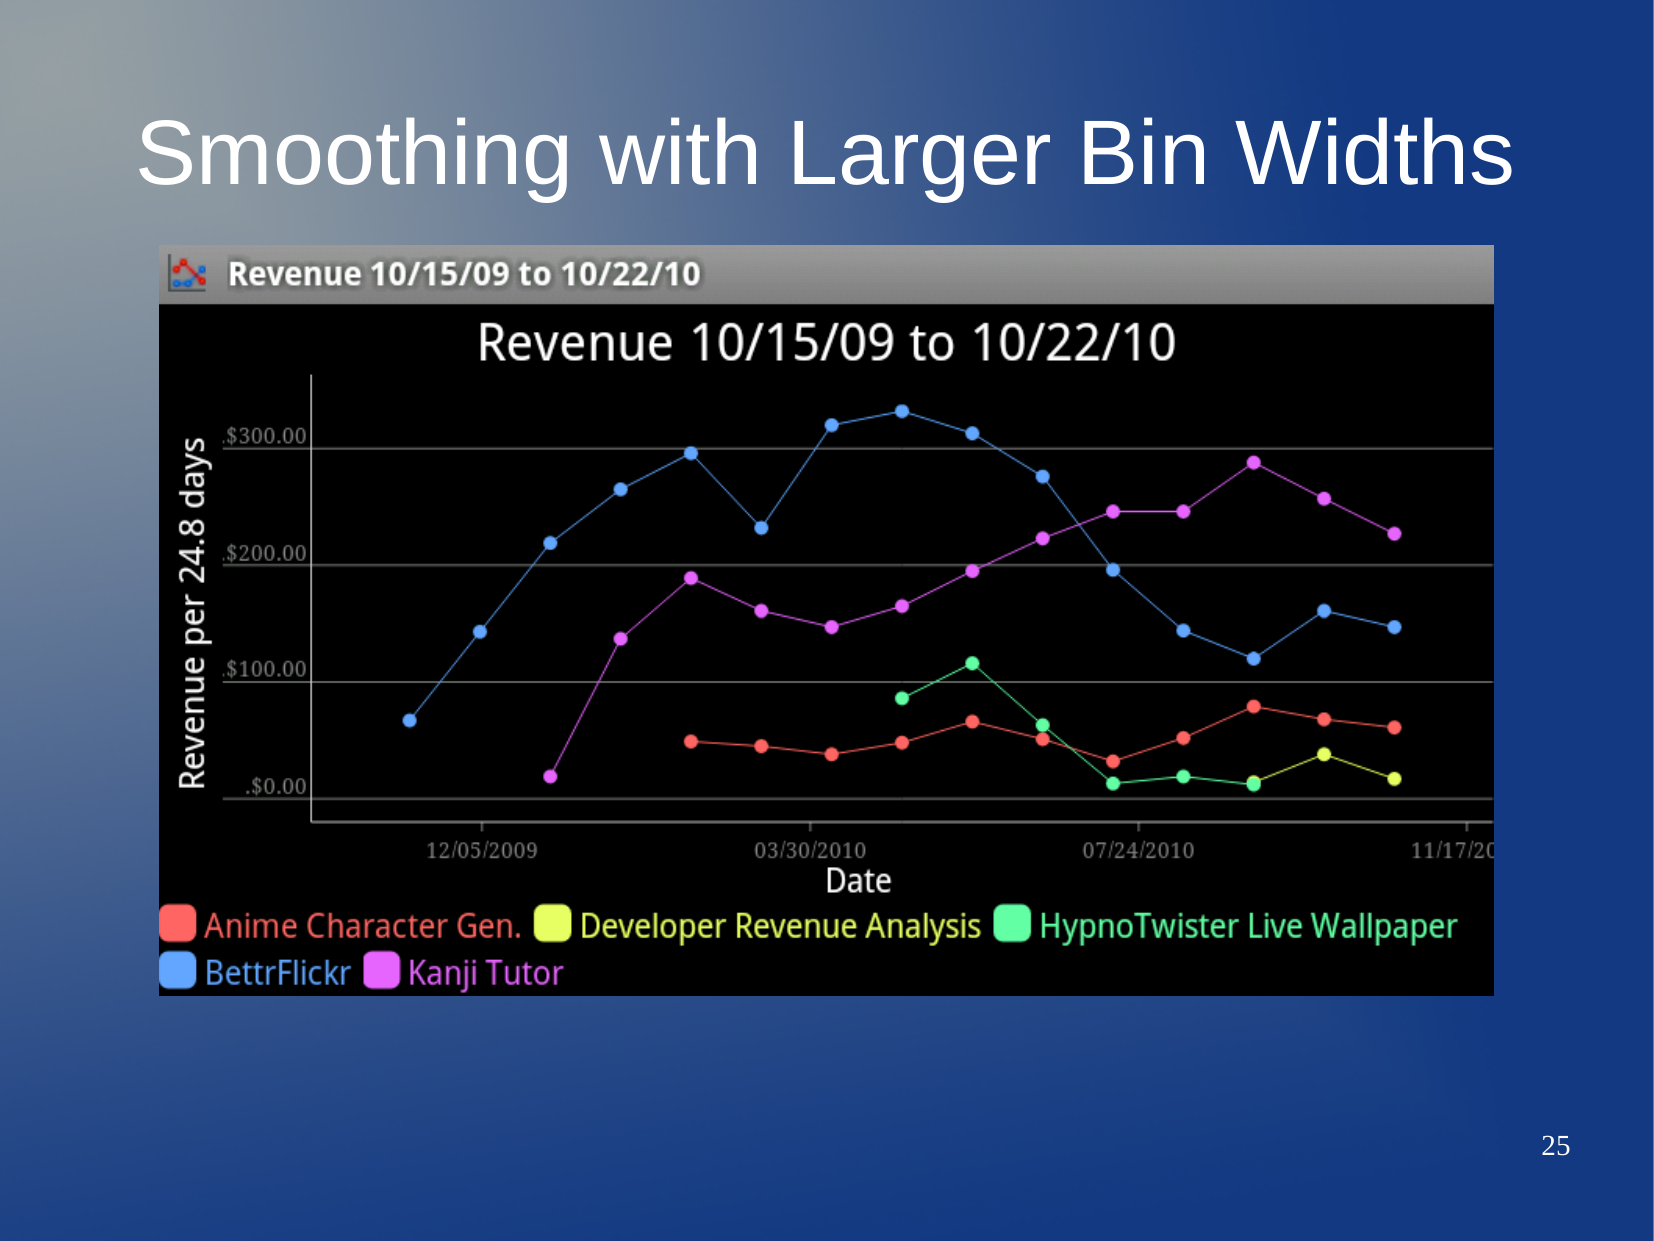

# Smoothing with Larger Bin Widths
25